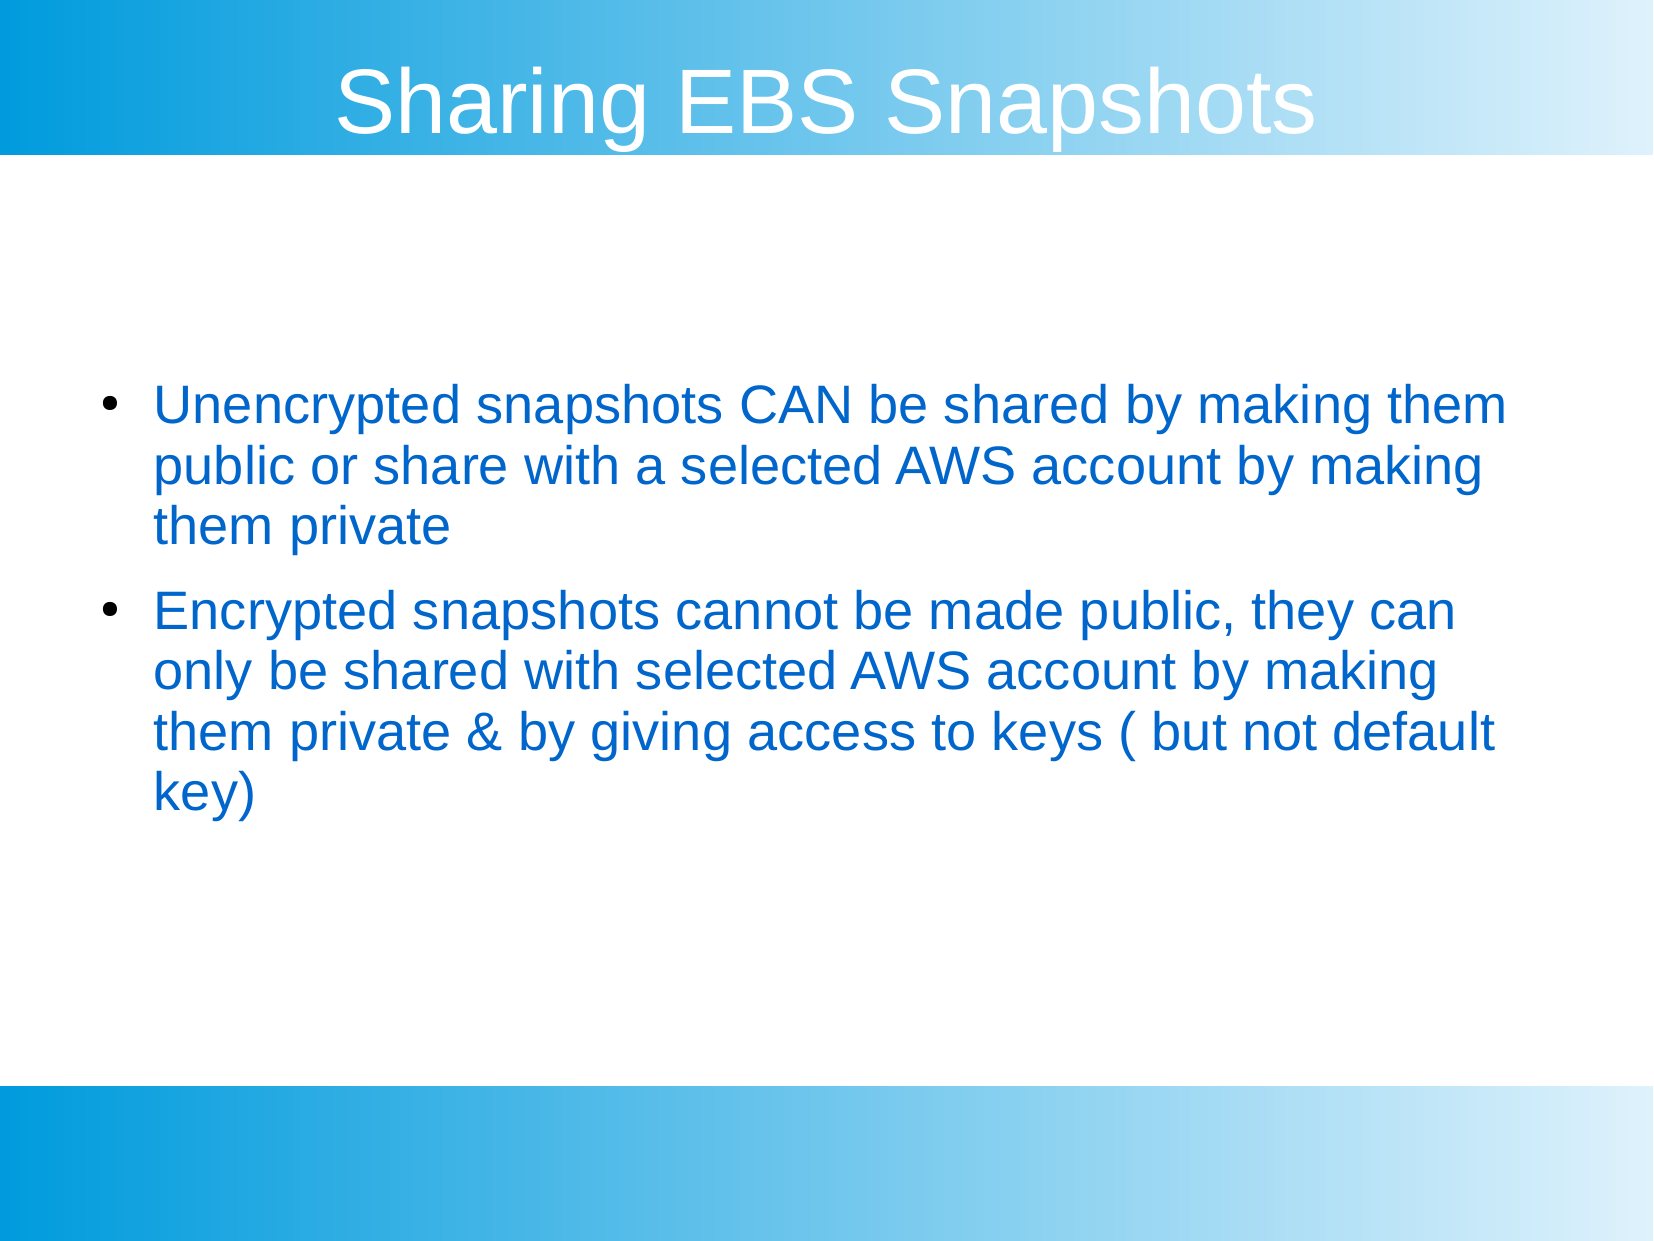

# Sharing EBS Snapshots
Unencrypted snapshots CAN be shared by making them public or share with a selected AWS account by making them private
Encrypted snapshots cannot be made public, they can only be shared with selected AWS account by making them private & by giving access to keys ( but not default key)